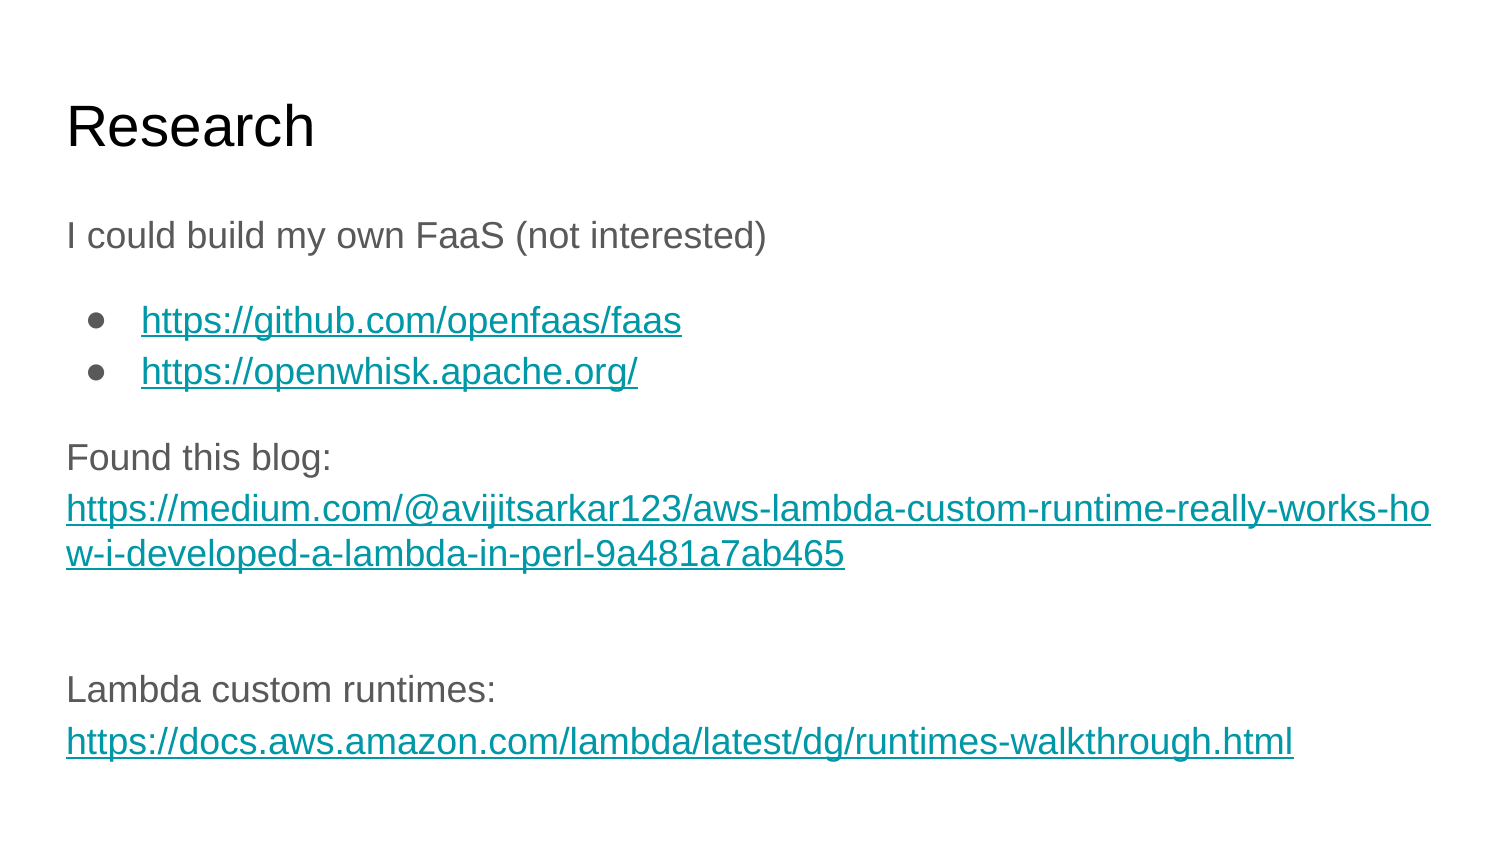

# Research
I could build my own FaaS (not interested)
https://github.com/openfaas/faas
https://openwhisk.apache.org/
Found this blog: https://medium.com/@avijitsarkar123/aws-lambda-custom-runtime-really-works-how-i-developed-a-lambda-in-perl-9a481a7ab465
Lambda custom runtimes: https://docs.aws.amazon.com/lambda/latest/dg/runtimes-walkthrough.html